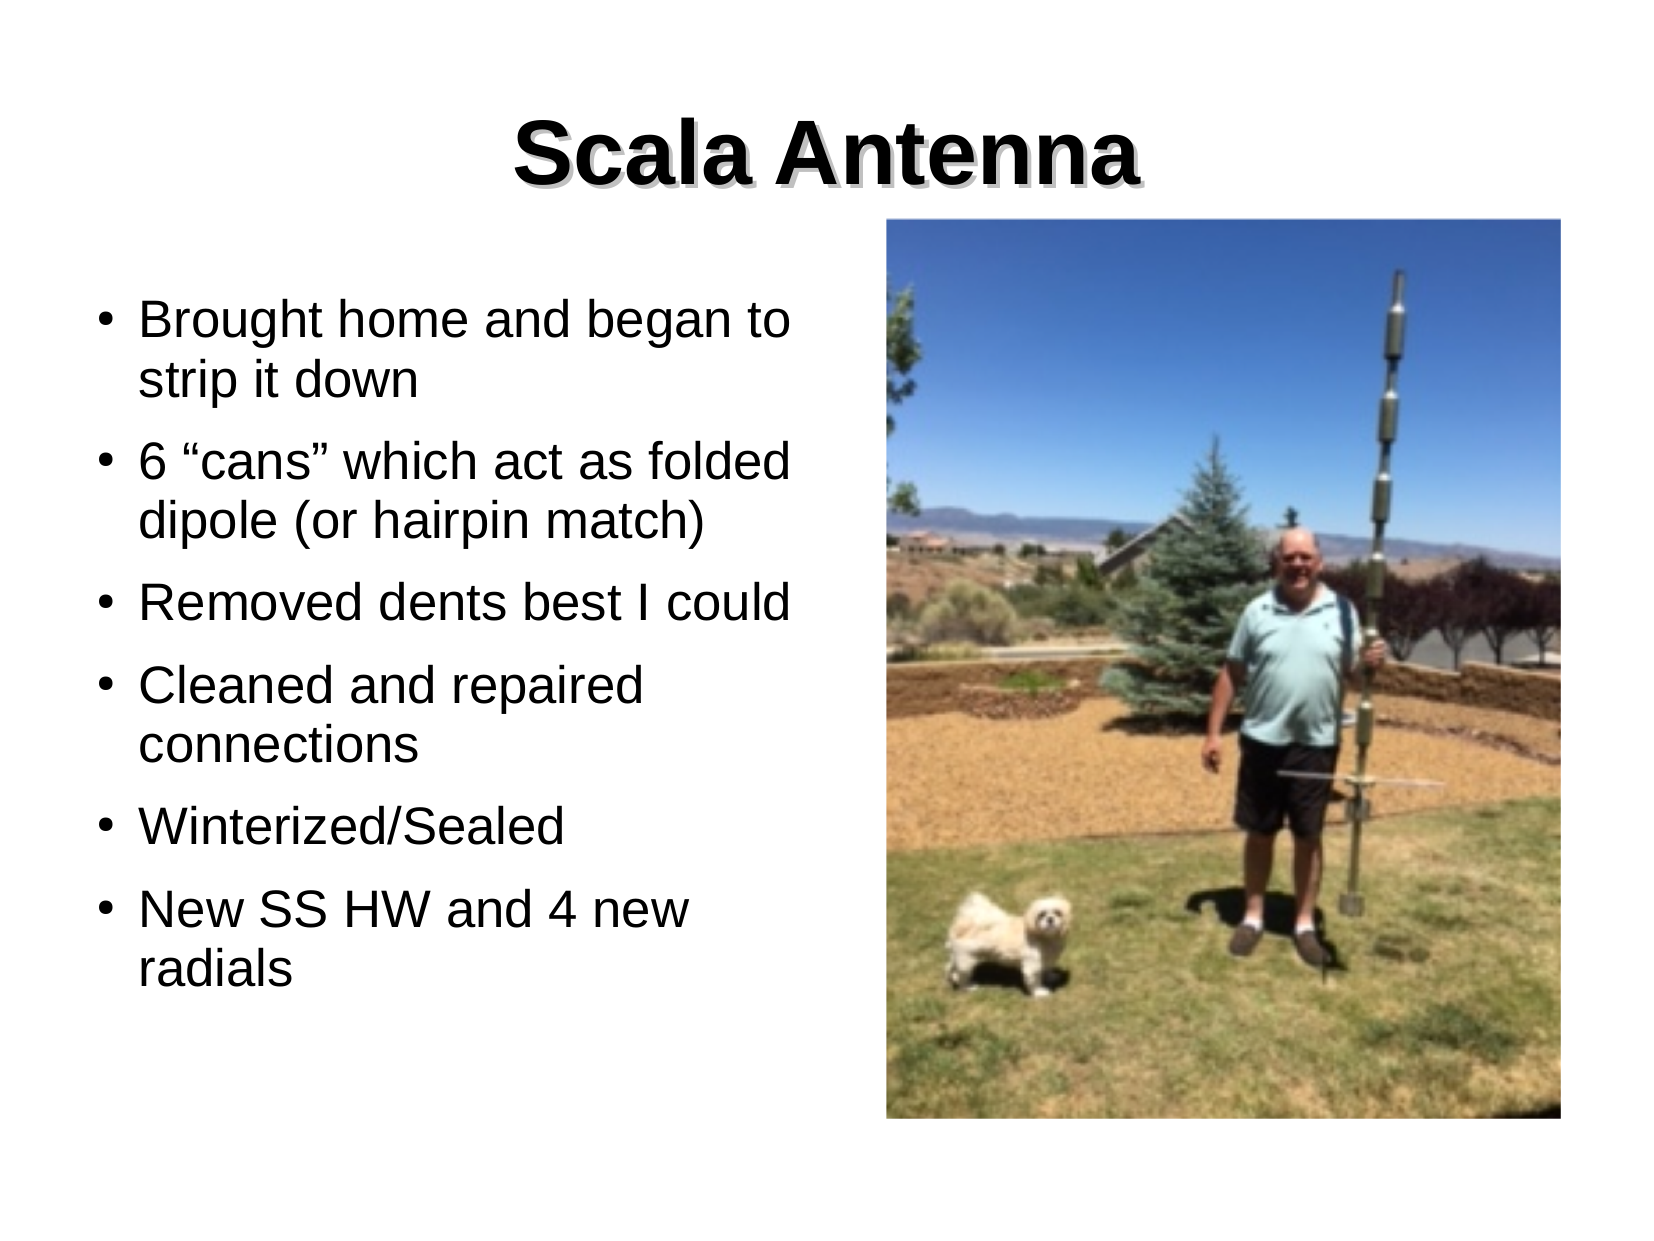

# Scala Antenna
Brought home and began to strip it down
6 “cans” which act as folded dipole (or hairpin match)
Removed dents best I could
Cleaned and repaired connections
Winterized/Sealed
New SS HW and 4 new radials